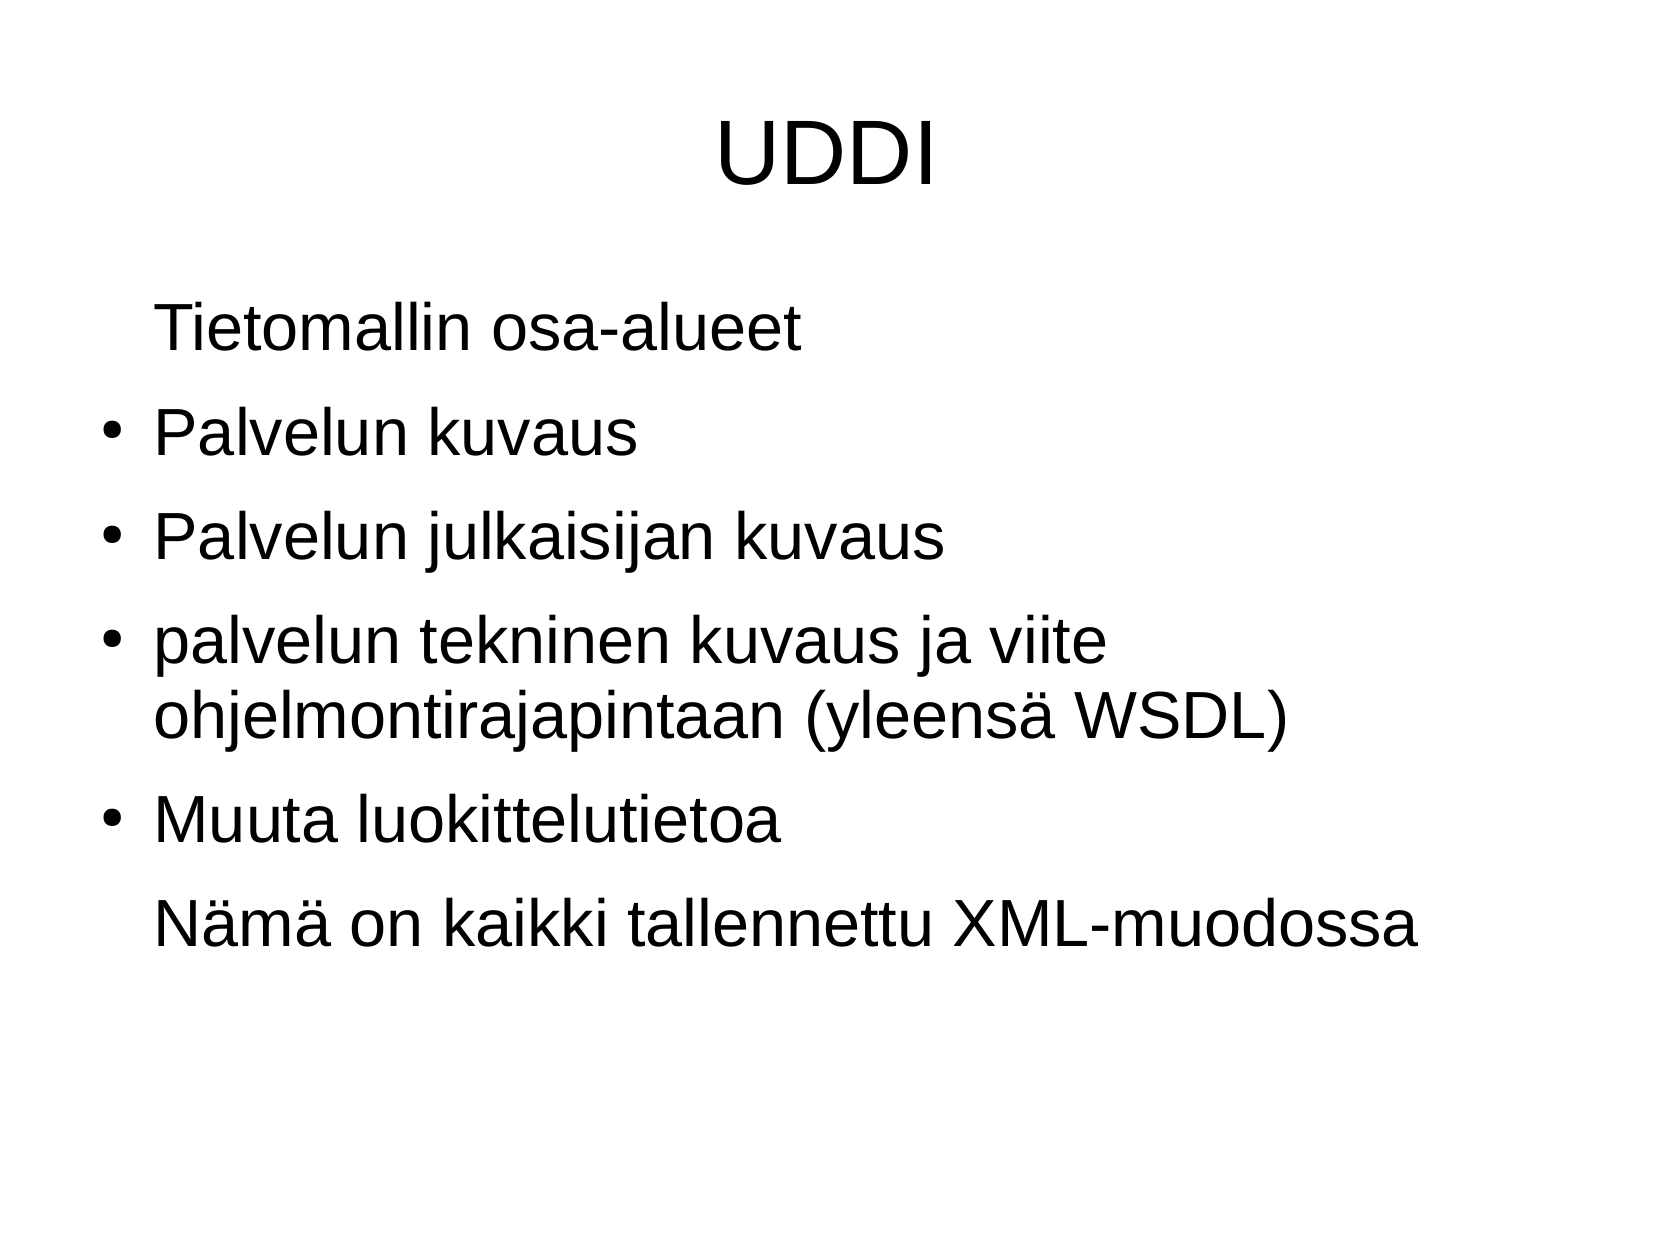

# UDDI
Tietomallin osa-alueet
Palvelun kuvaus
Palvelun julkaisijan kuvaus
palvelun tekninen kuvaus ja viite ohjelmontirajapintaan (yleensä WSDL)
Muuta luokittelutietoa
Nämä on kaikki tallennettu XML-muodossa